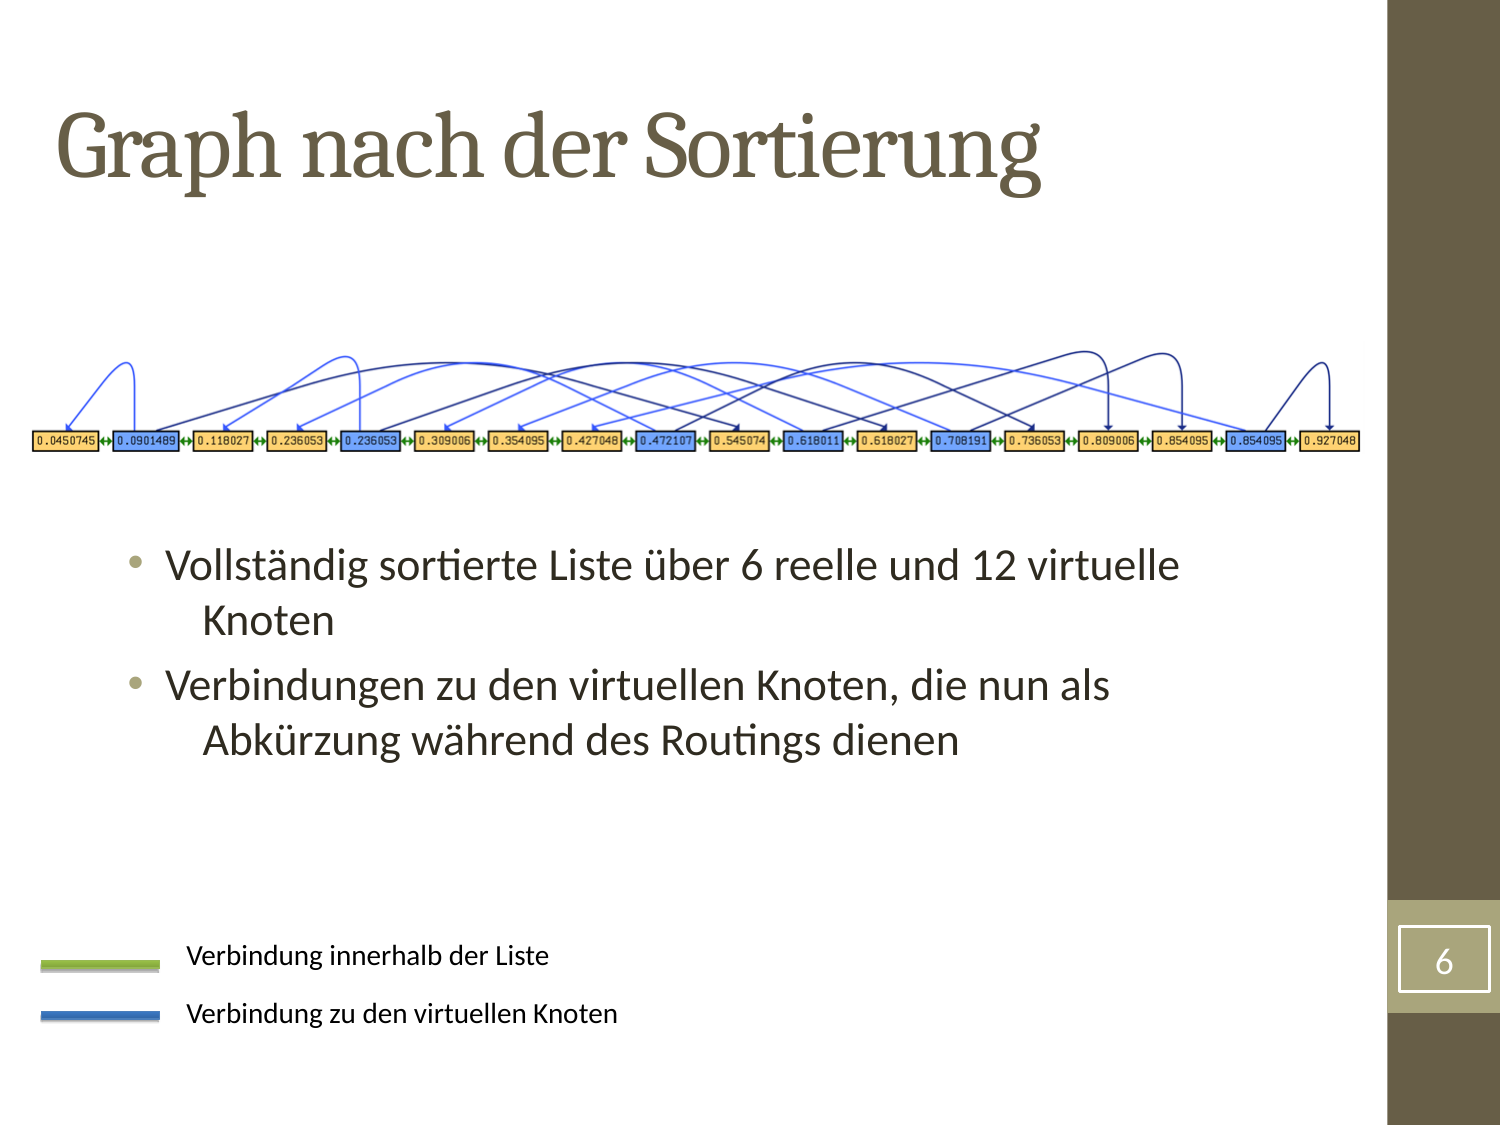

# Graph nach der Sortierung
Vollständig sortierte Liste über 6 reelle und 12 virtuelle Knoten
Verbindungen zu den virtuellen Knoten, die nun als Abkürzung während des Routings dienen
Verbindung innerhalb der Liste
Verbindung zu den virtuellen Knoten